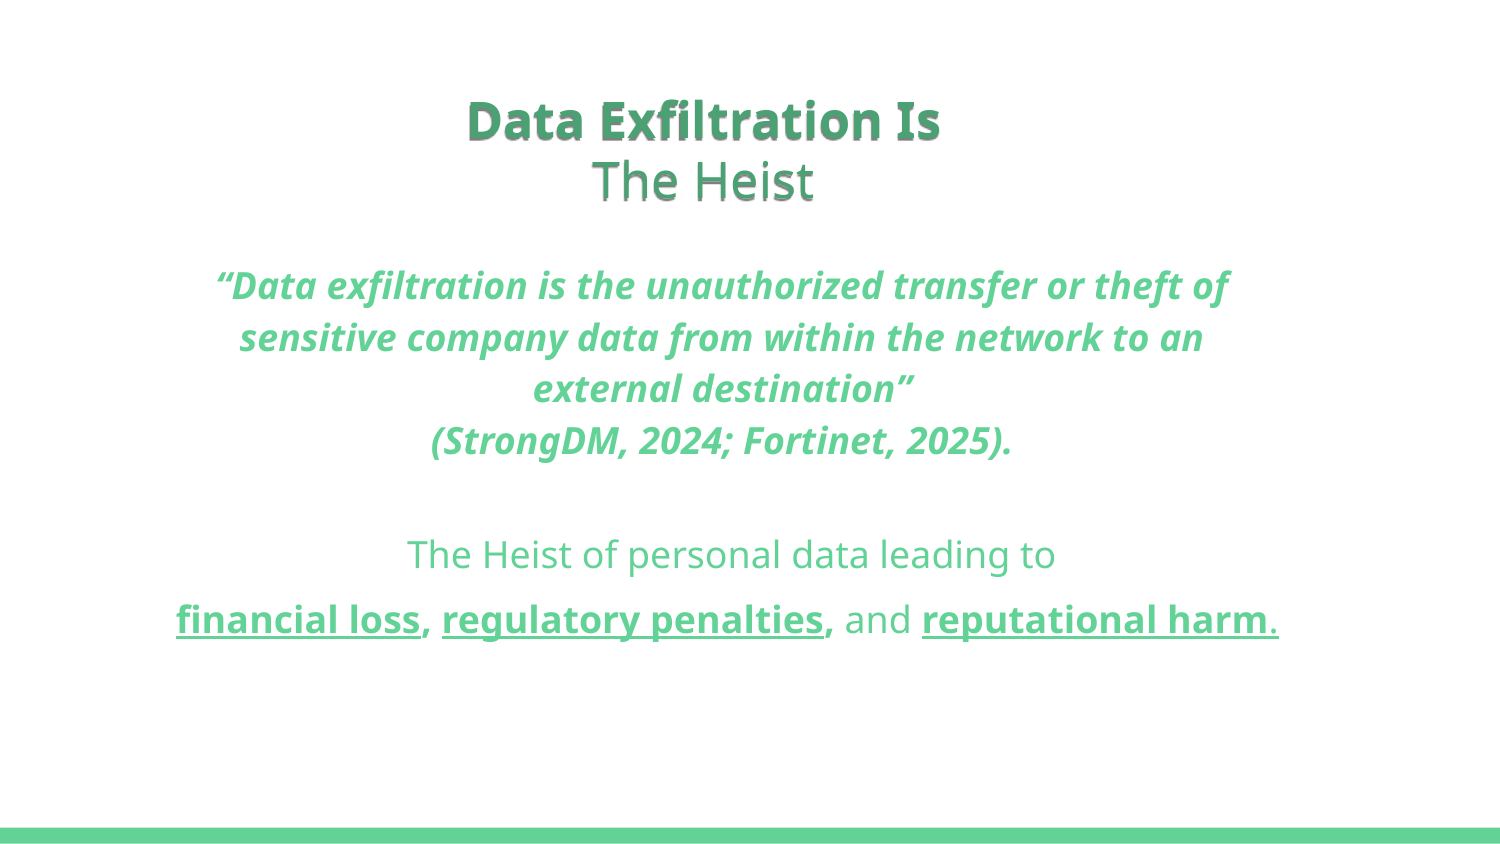

# Data Exfiltration Is The Heist
“Data exfiltration is the unauthorized transfer or theft of sensitive company data from within the network to an external destination”
(StrongDM, 2024; Fortinet, 2025).
 The Heist of personal data leading to
financial loss, regulatory penalties, and reputational harm.